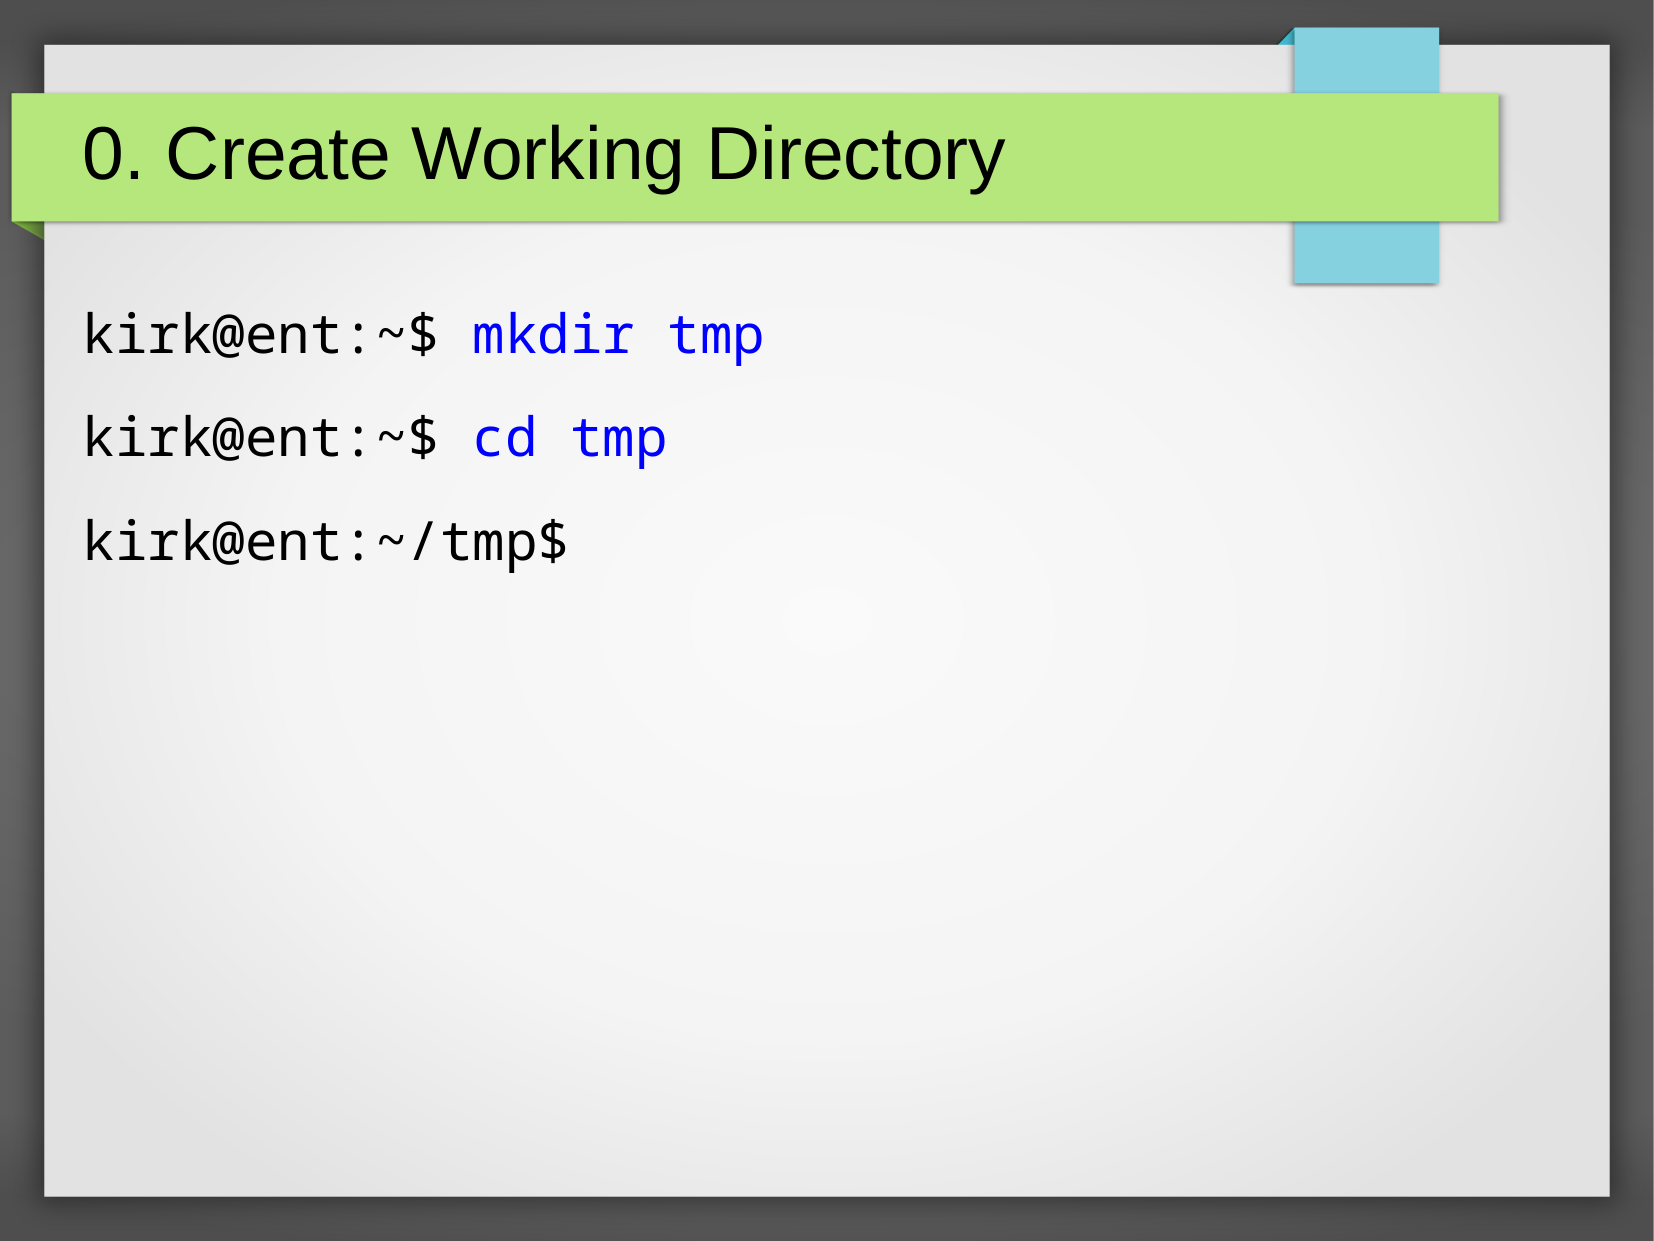

# 0. Create Working Directory
kirk@ent:~$ mkdir tmp
kirk@ent:~$ cd tmp
kirk@ent:~/tmp$